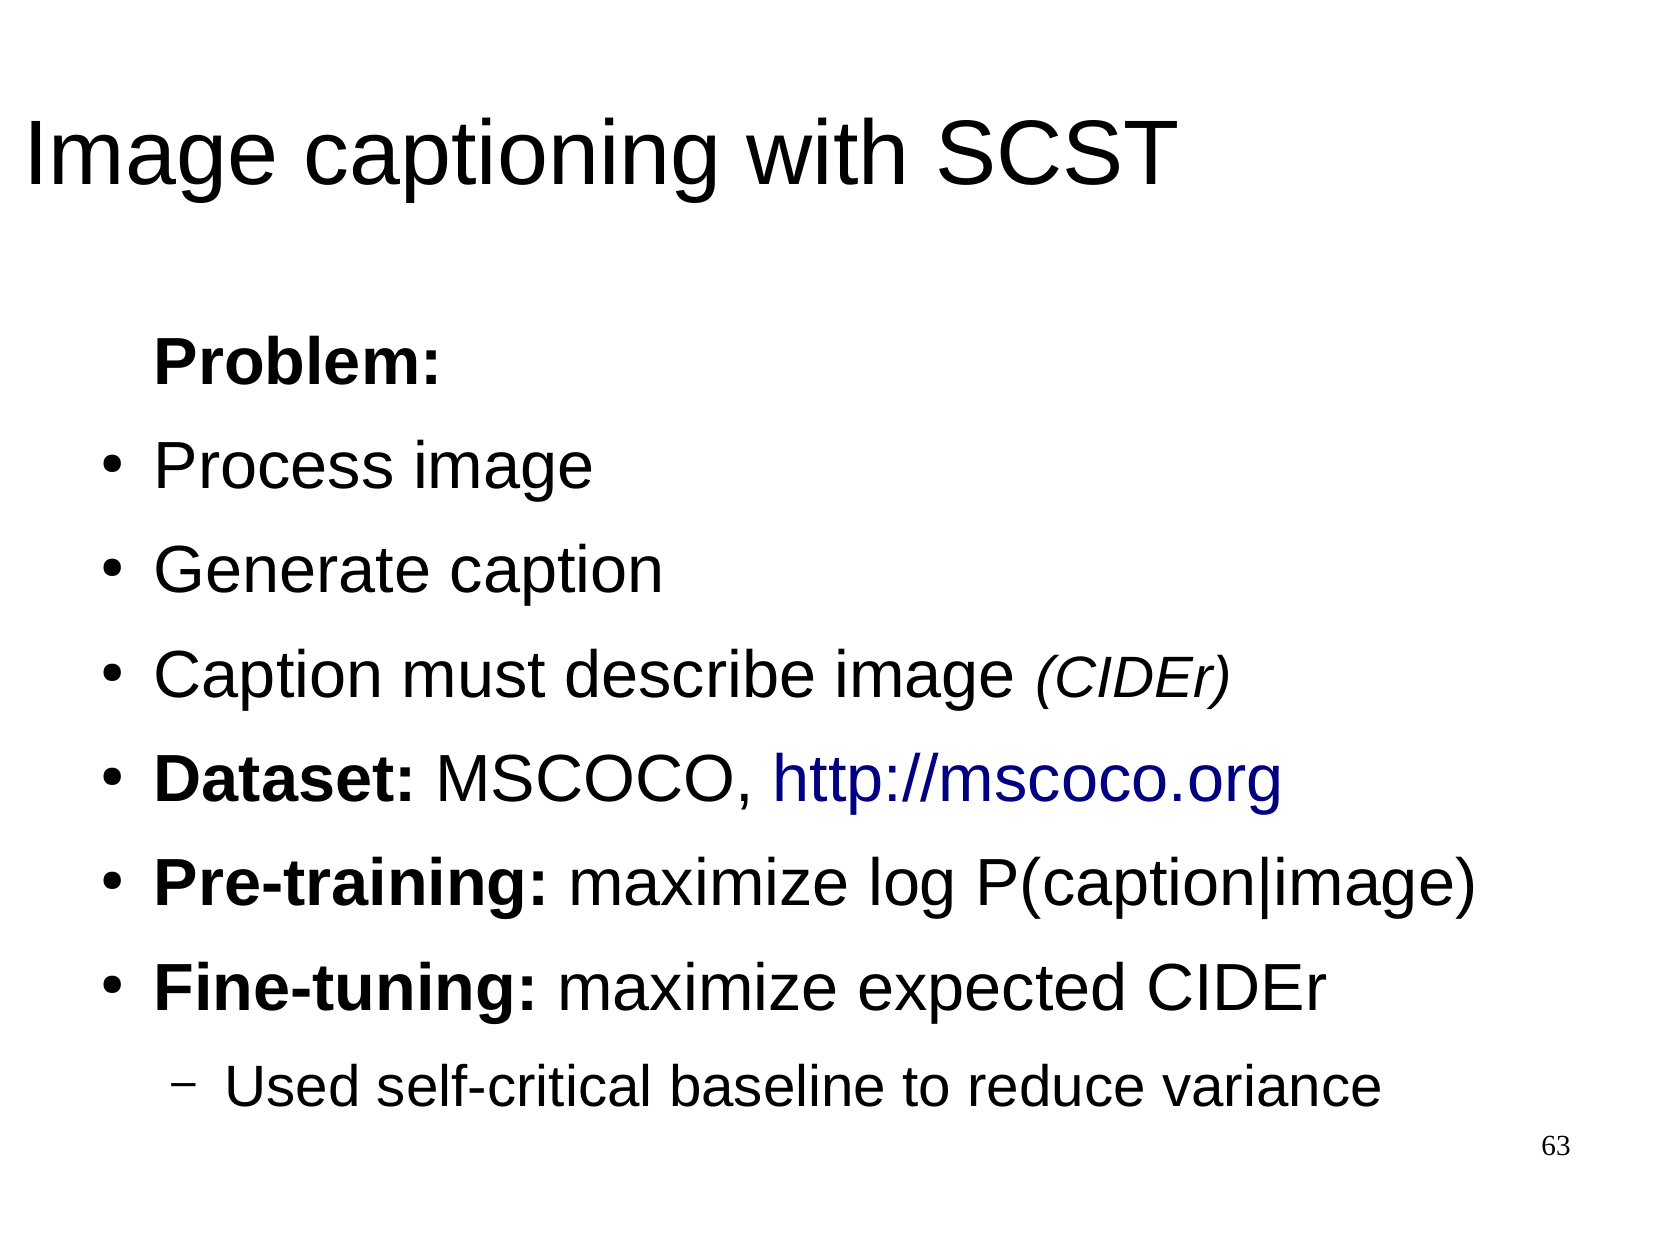

# Image captioning with SCST
Problem:
Process image
Generate caption
Caption must describe image (CIDEr)
Dataset: MSCOCO, http://mscoco.org
Pre-training: maximize log P(caption|image)
Fine-tuning: maximize expected CIDEr
Used self-critical baseline to reduce variance
63